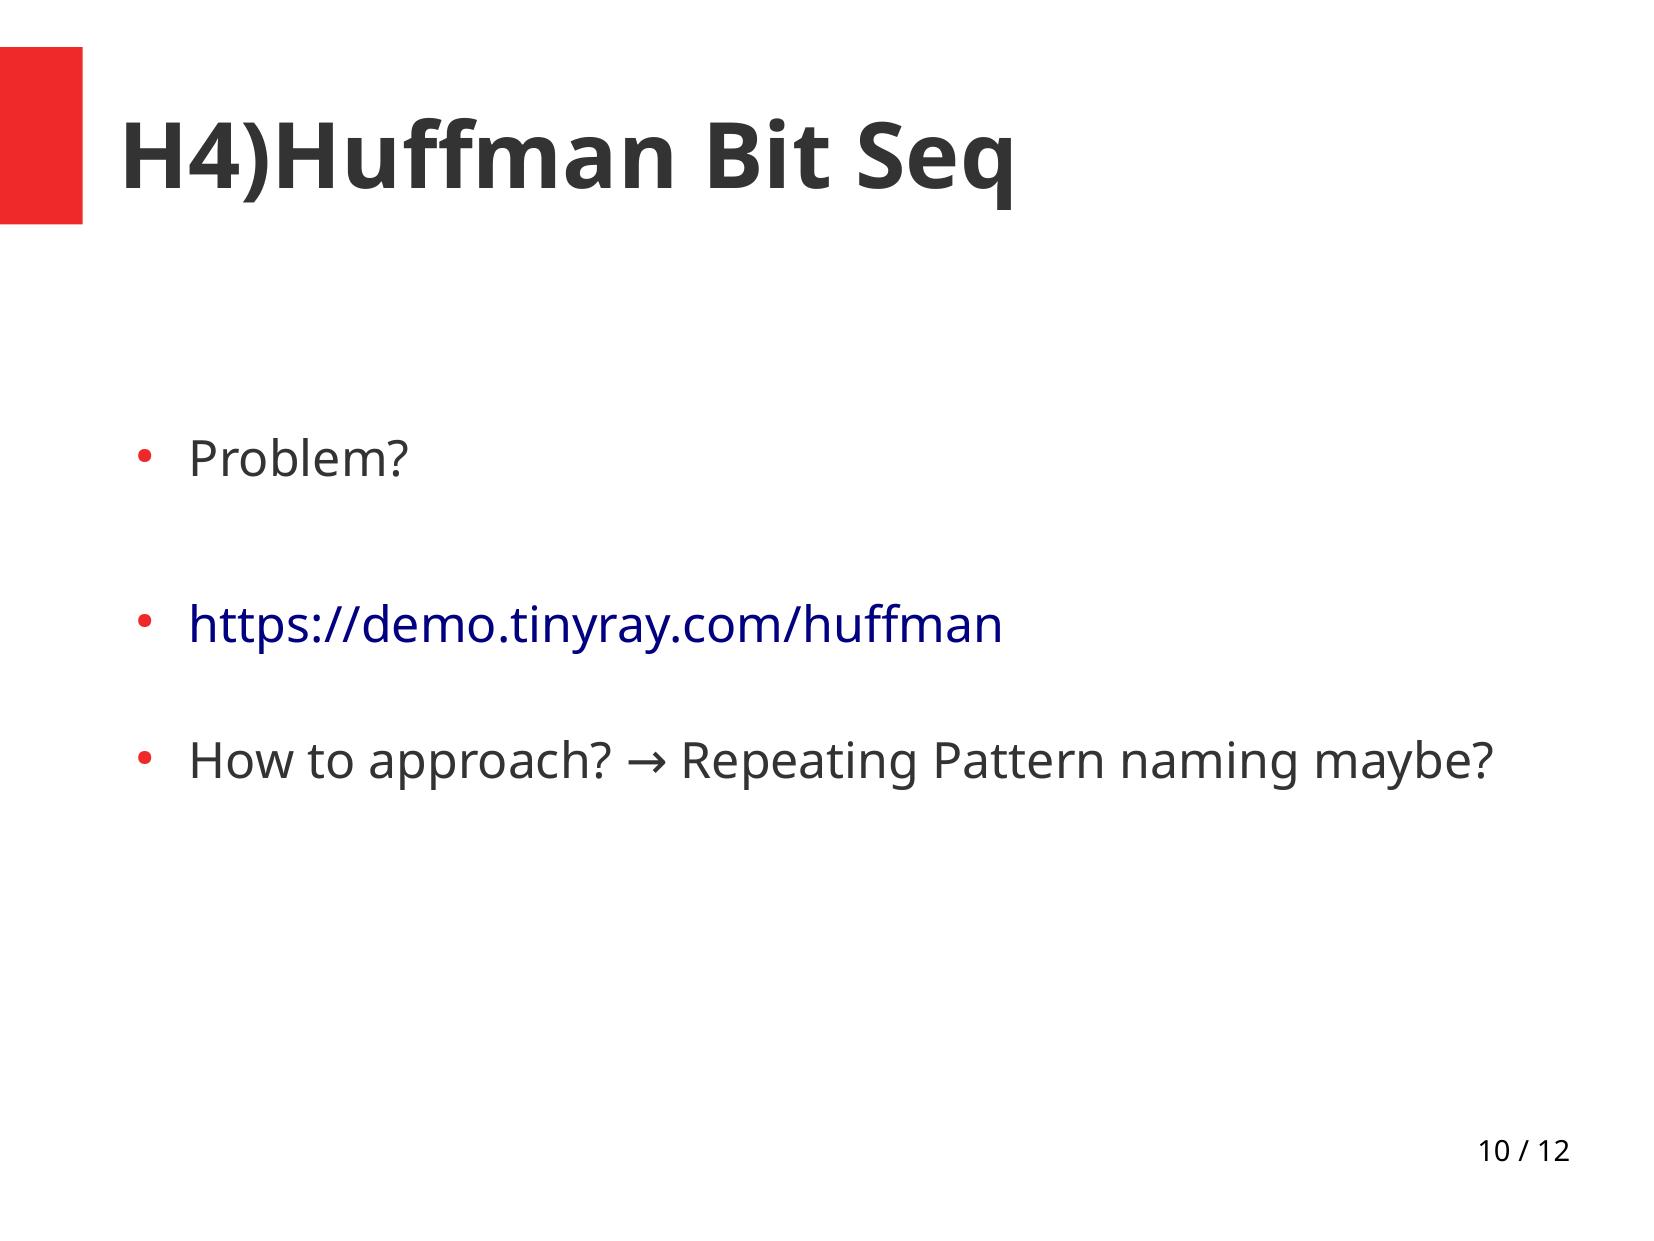

# H4)Huffman Bit Seq
Problem?
https://demo.tinyray.com/huffman
How to approach? → Repeating Pattern naming maybe?
10